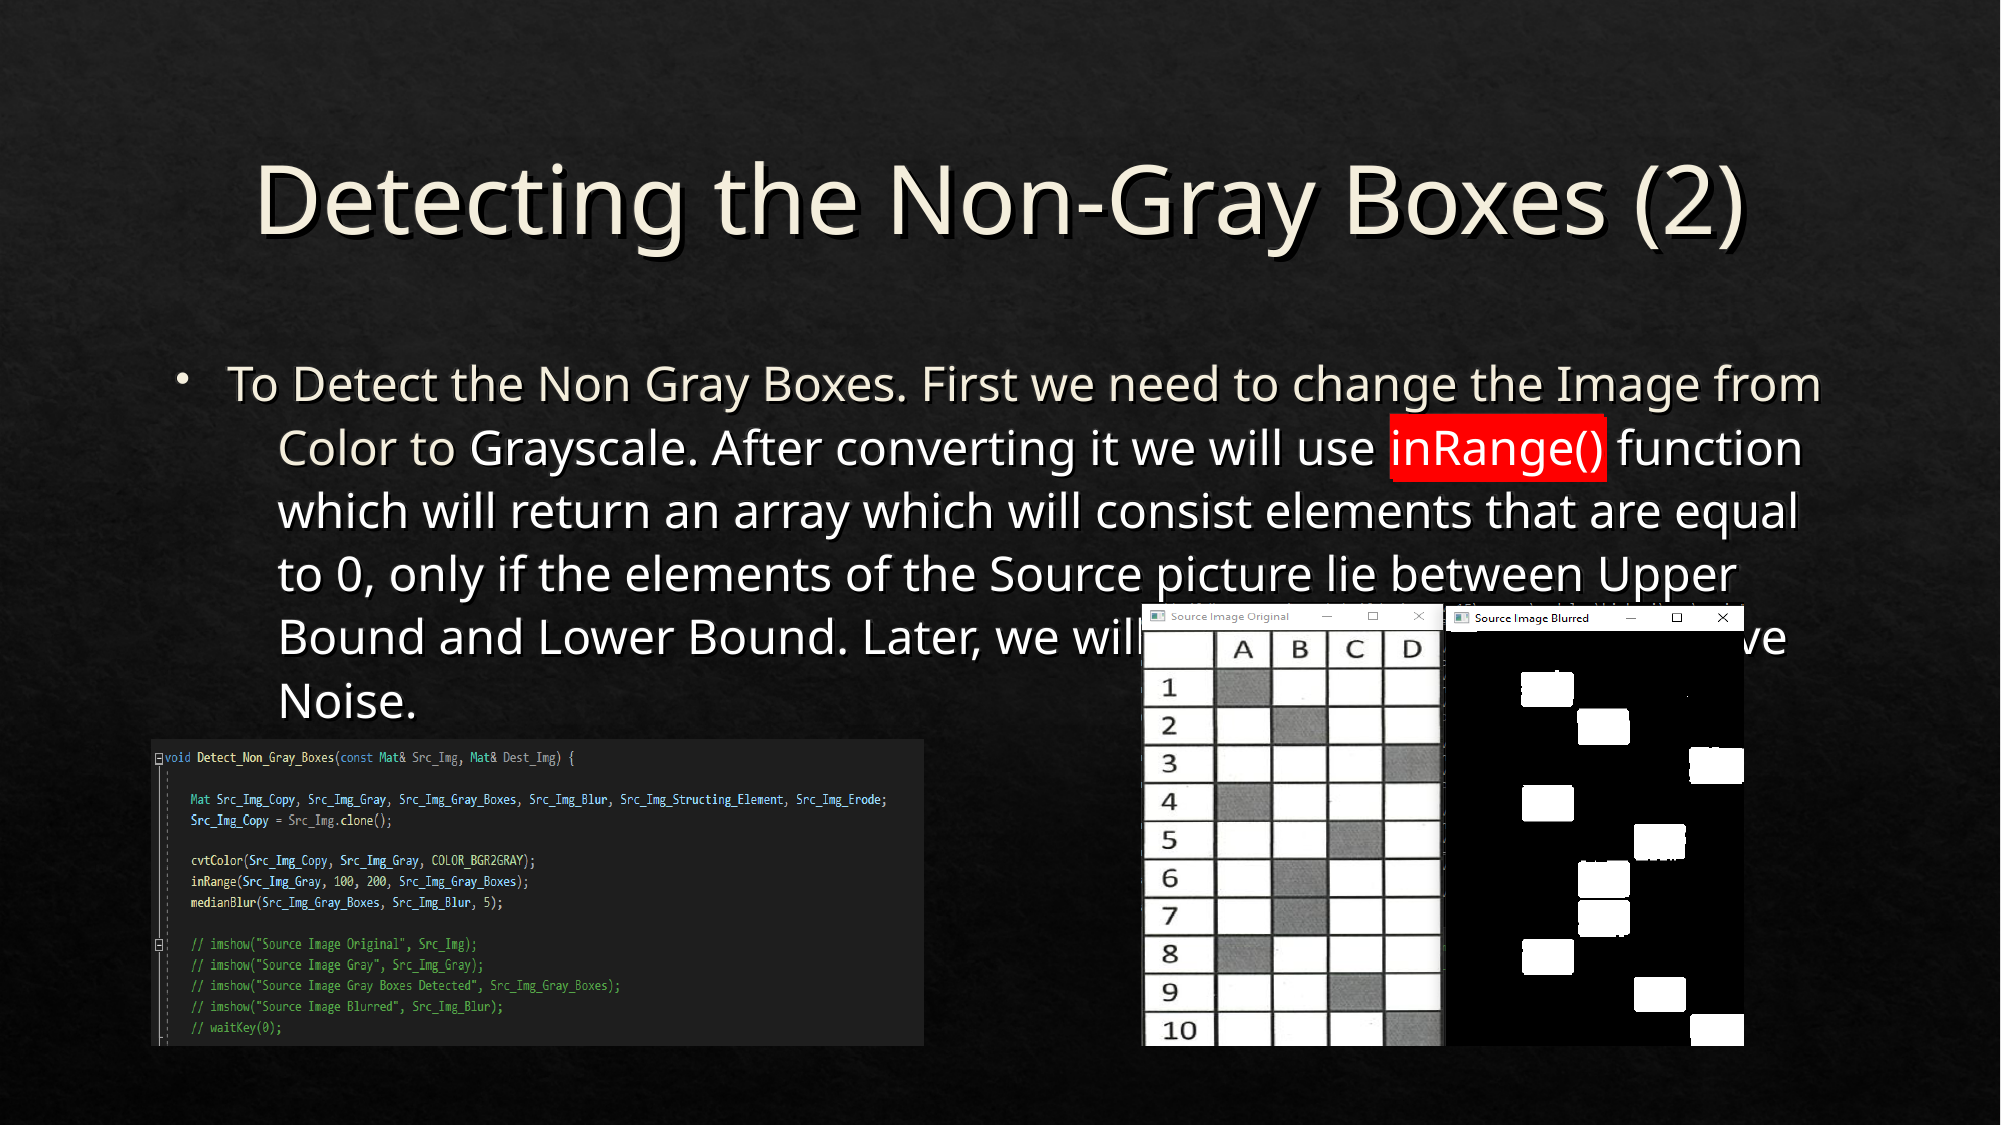

# Detecting the Non-Gray Boxes (2)
To Detect the Non Gray Boxes. First we need to change the Image from Color to Grayscale. After converting it we will use inRange() function which will return an array which will consist elements that are equal to 0, only if the elements of the Source picture lie between Upper Bound and Lower Bound. Later, we will use medianBlur() to remove Noise.